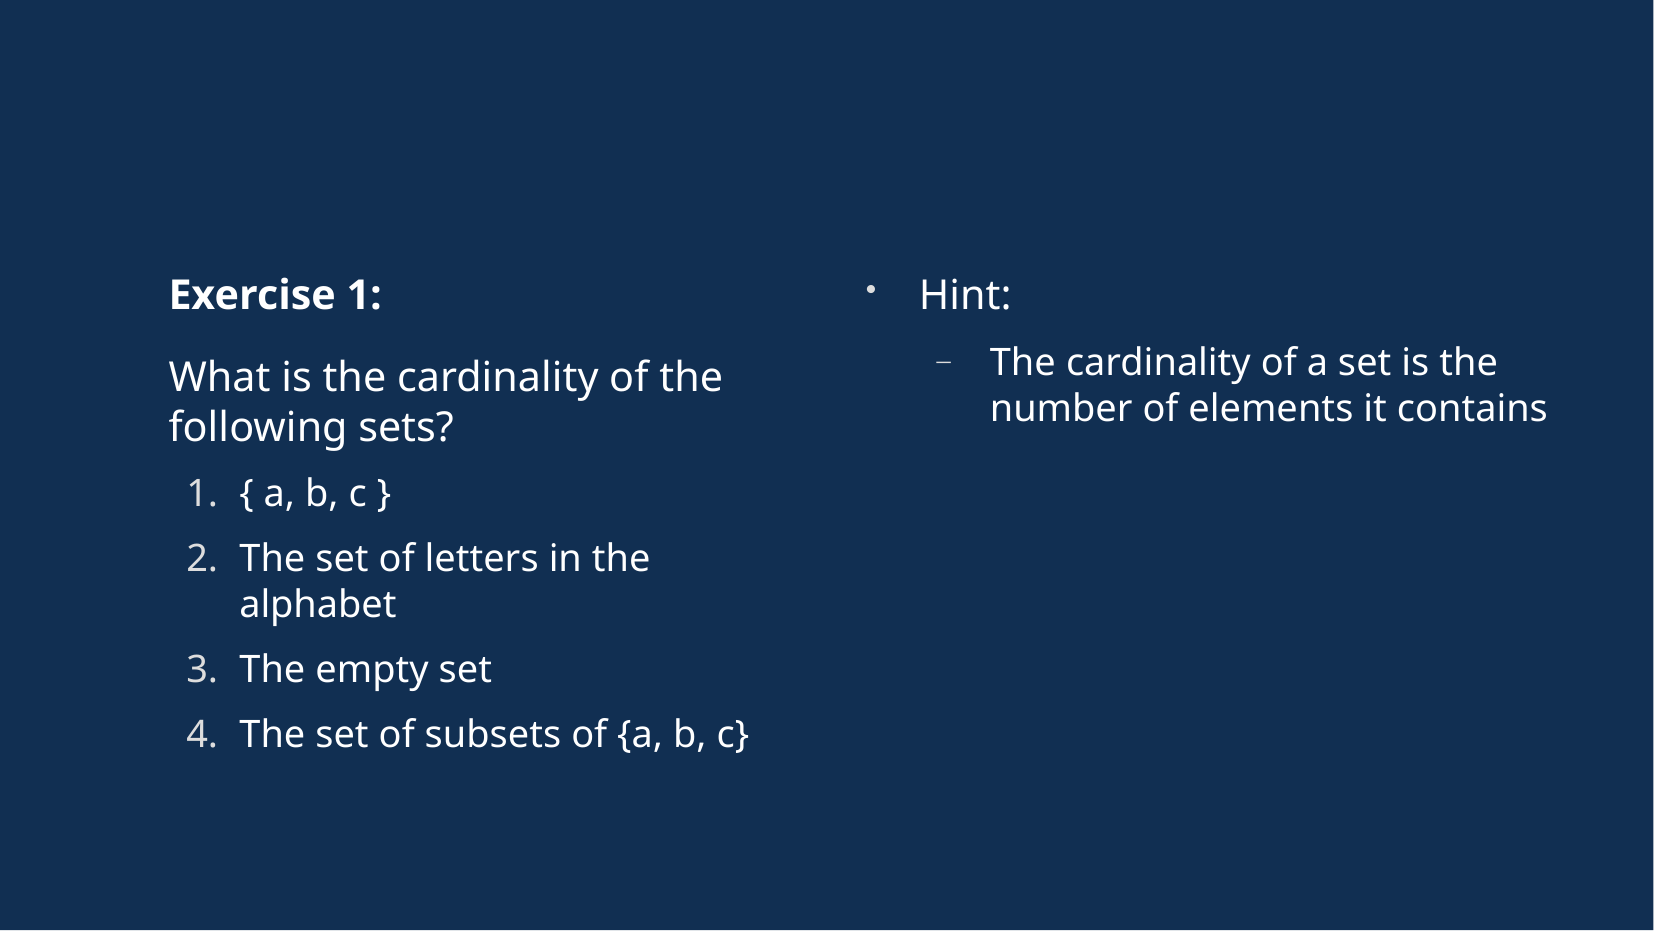

# Exercise 1:
What is the cardinality of the following sets?
{ a, b, c }
The set of letters in the alphabet
The empty set
The set of subsets of {a, b, c}
Hint:
The cardinality of a set is the number of elements it contains